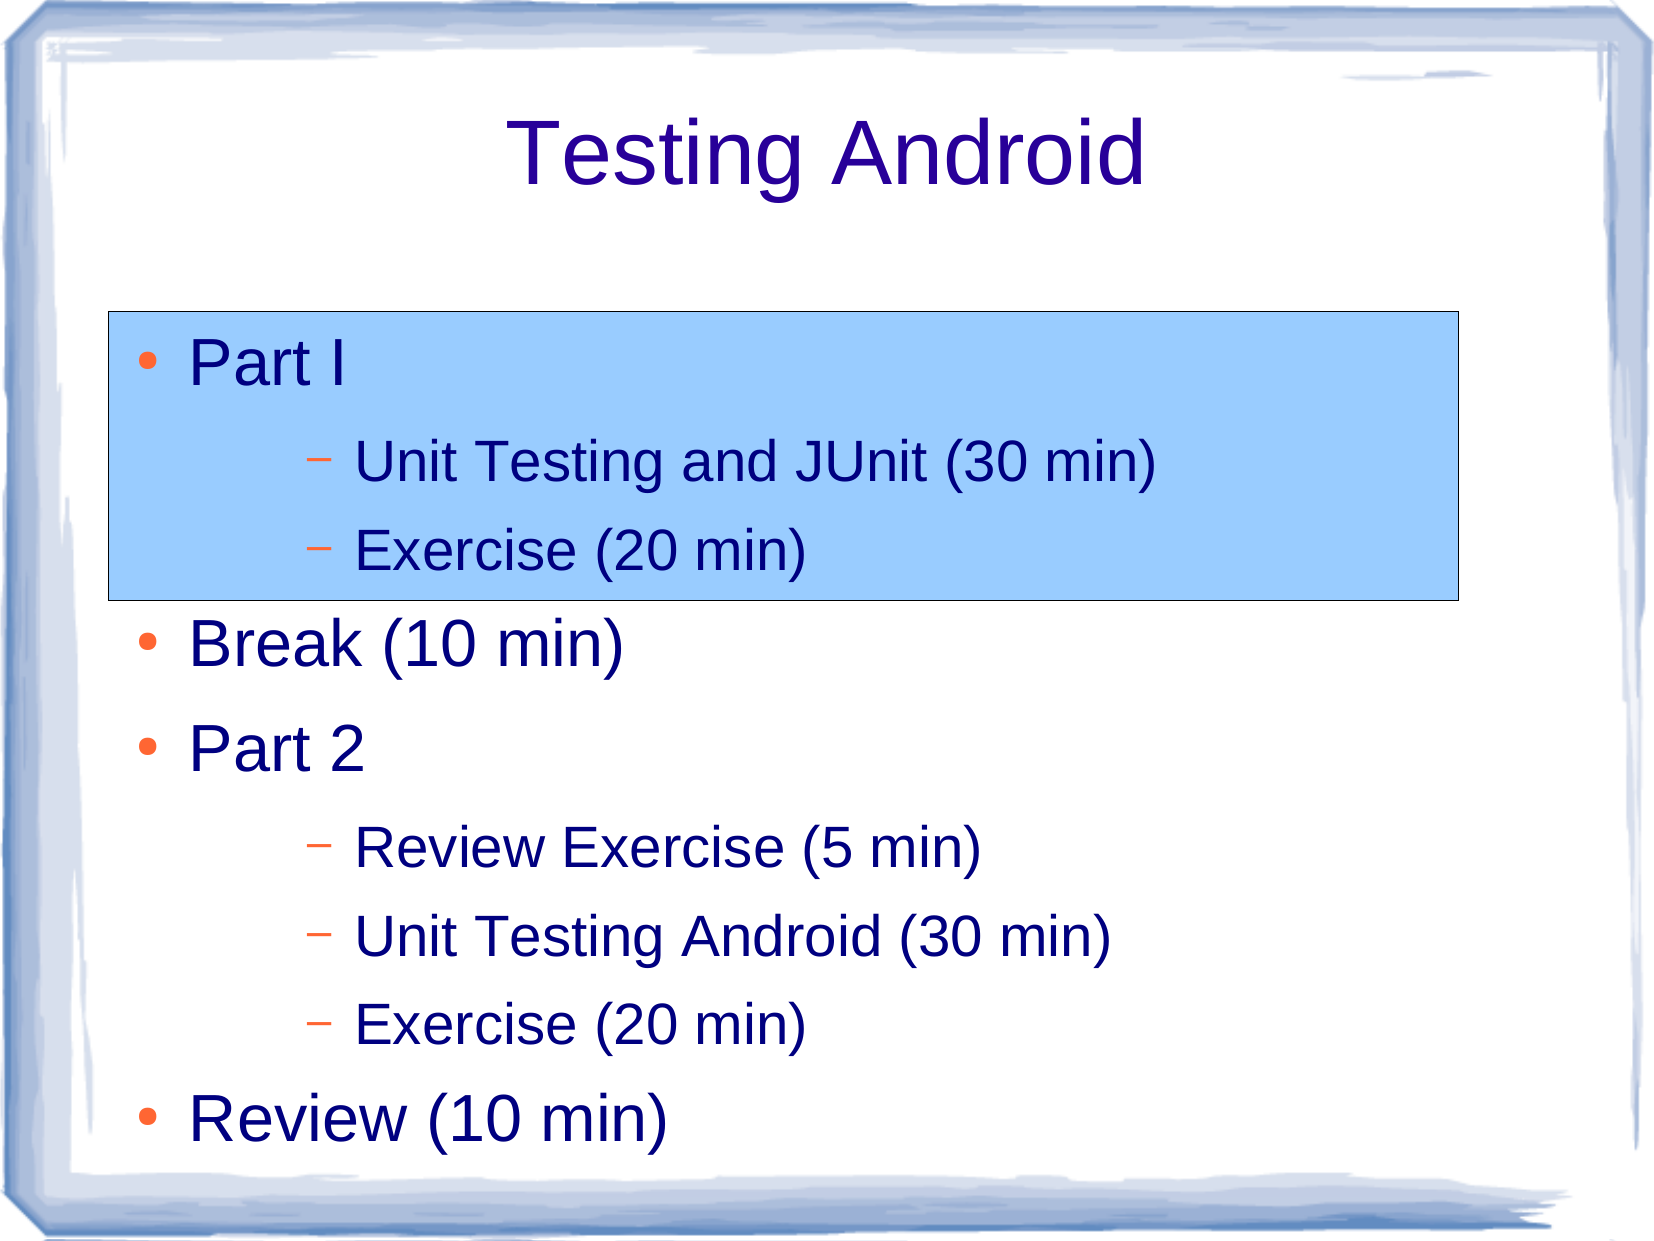

# Testing Android
Part I
Unit Testing and JUnit (30 min)
Exercise (20 min)
Break (10 min)
Part 2
Review Exercise (5 min)
Unit Testing Android (30 min)
Exercise (20 min)
Review (10 min)